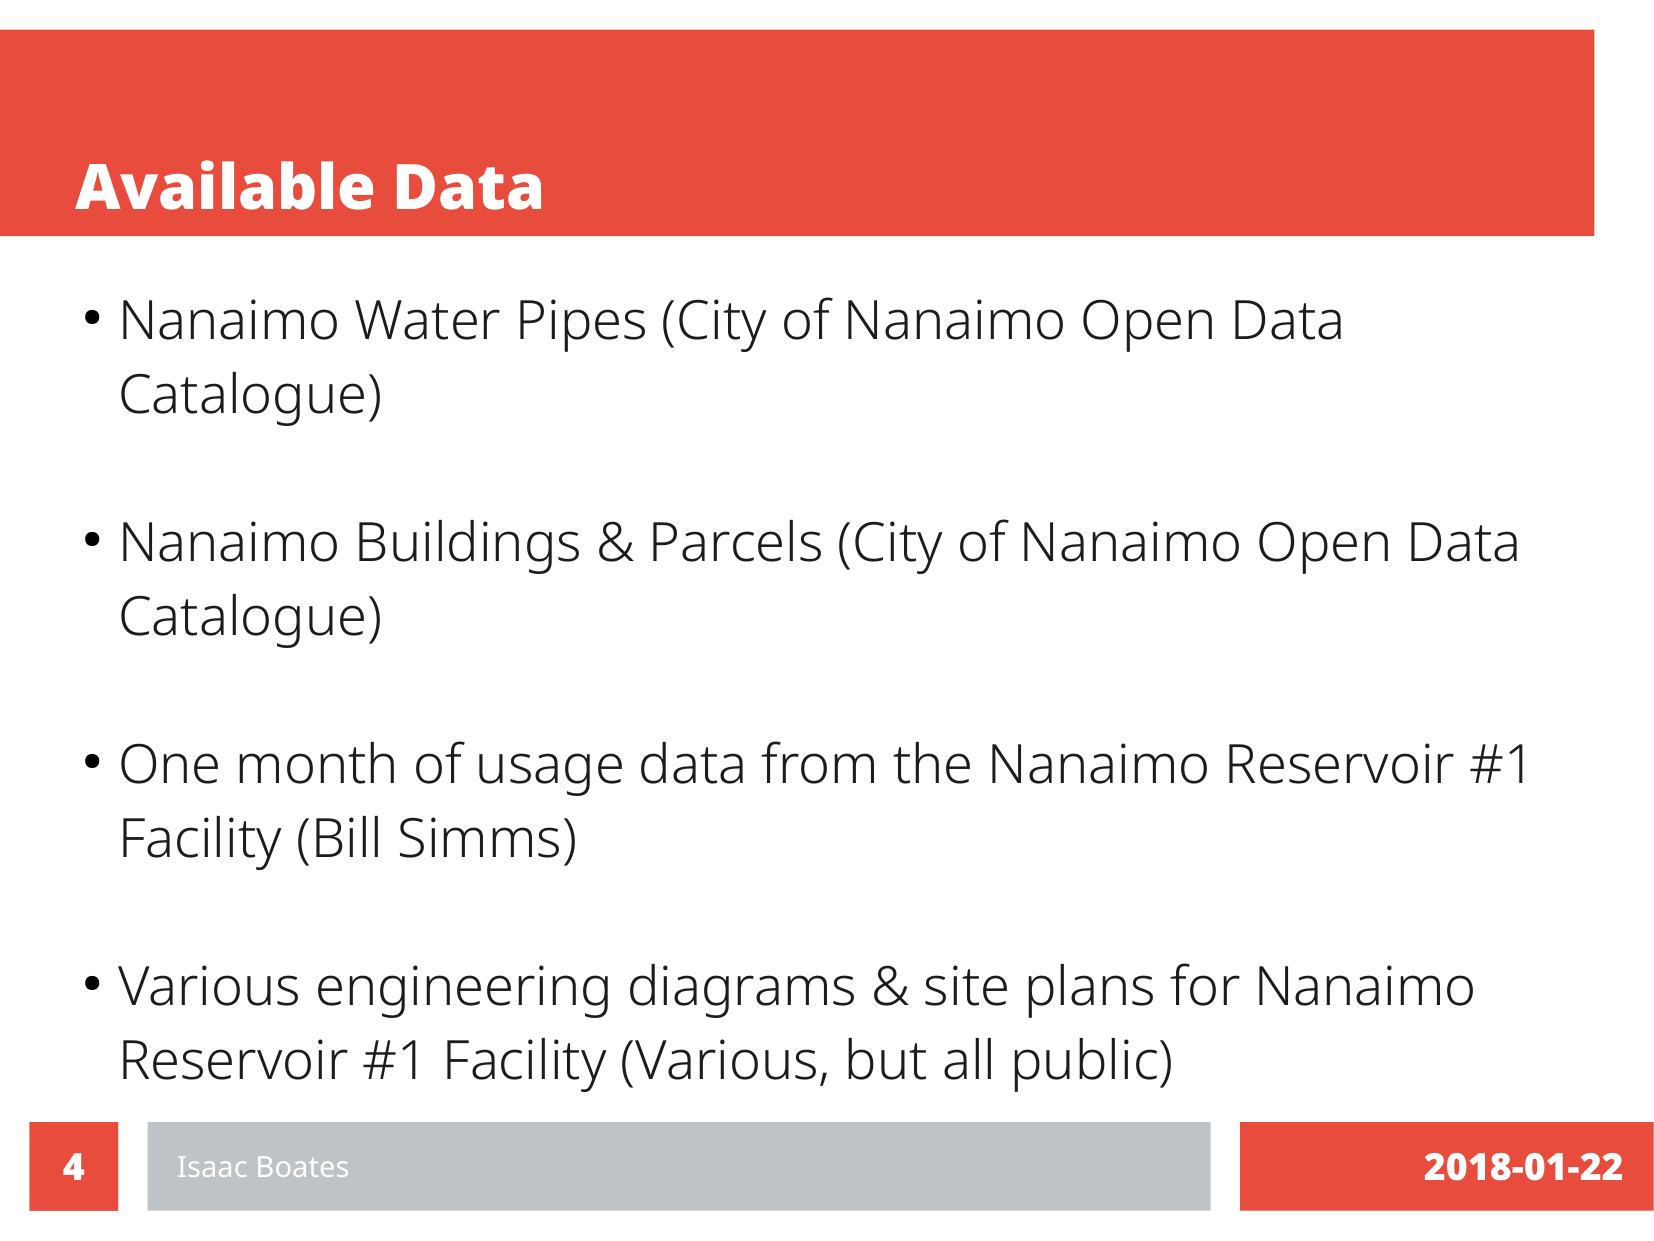

# Available Data
Nanaimo Water Pipes (City of Nanaimo Open Data Catalogue)
Nanaimo Buildings & Parcels (City of Nanaimo Open Data Catalogue)
One month of usage data from the Nanaimo Reservoir #1 Facility (Bill Simms)
Various engineering diagrams & site plans for Nanaimo Reservoir #1 Facility (Various, but all public)
4